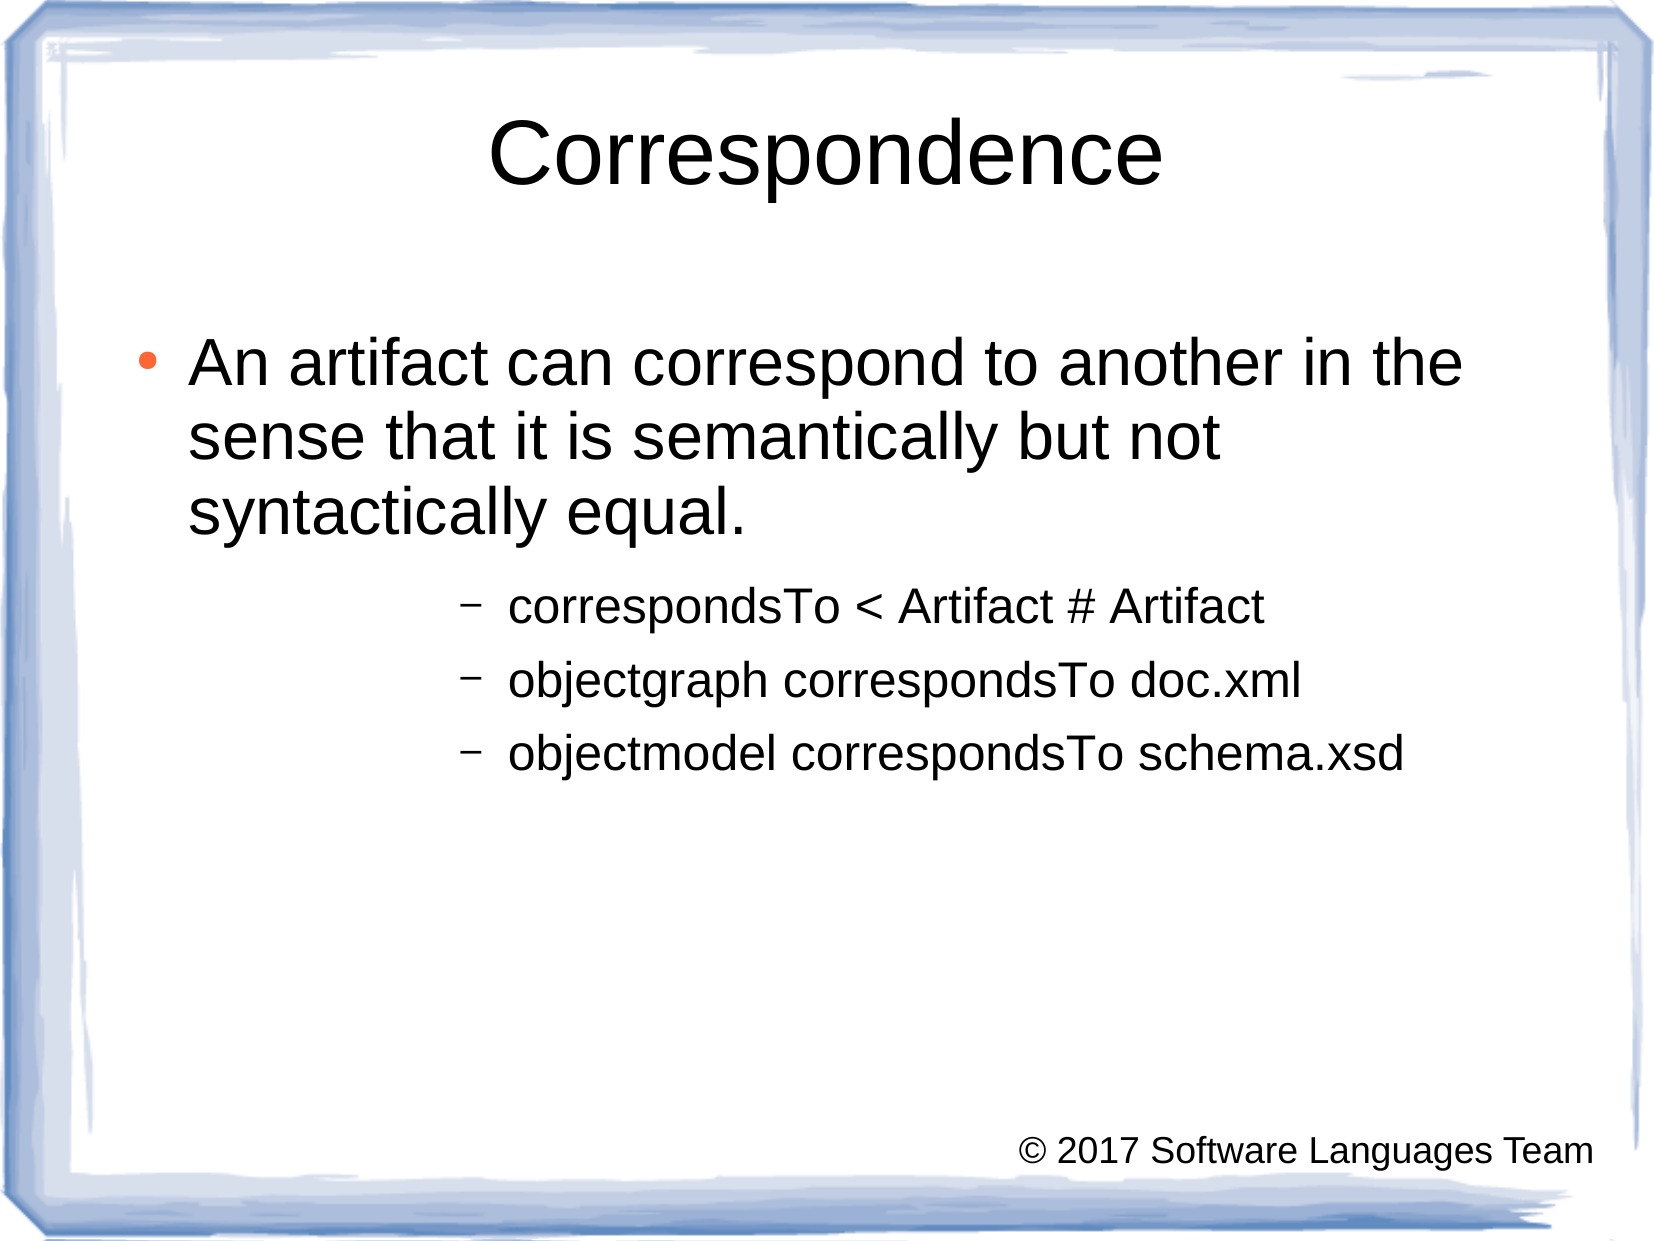

# Correspondence
An artifact can correspond to another in the sense that it is semantically but not syntactically equal.
correspondsTo < Artifact # Artifact
objectgraph correspondsTo doc.xml
objectmodel correspondsTo schema.xsd
© 2017 Software Languages Team